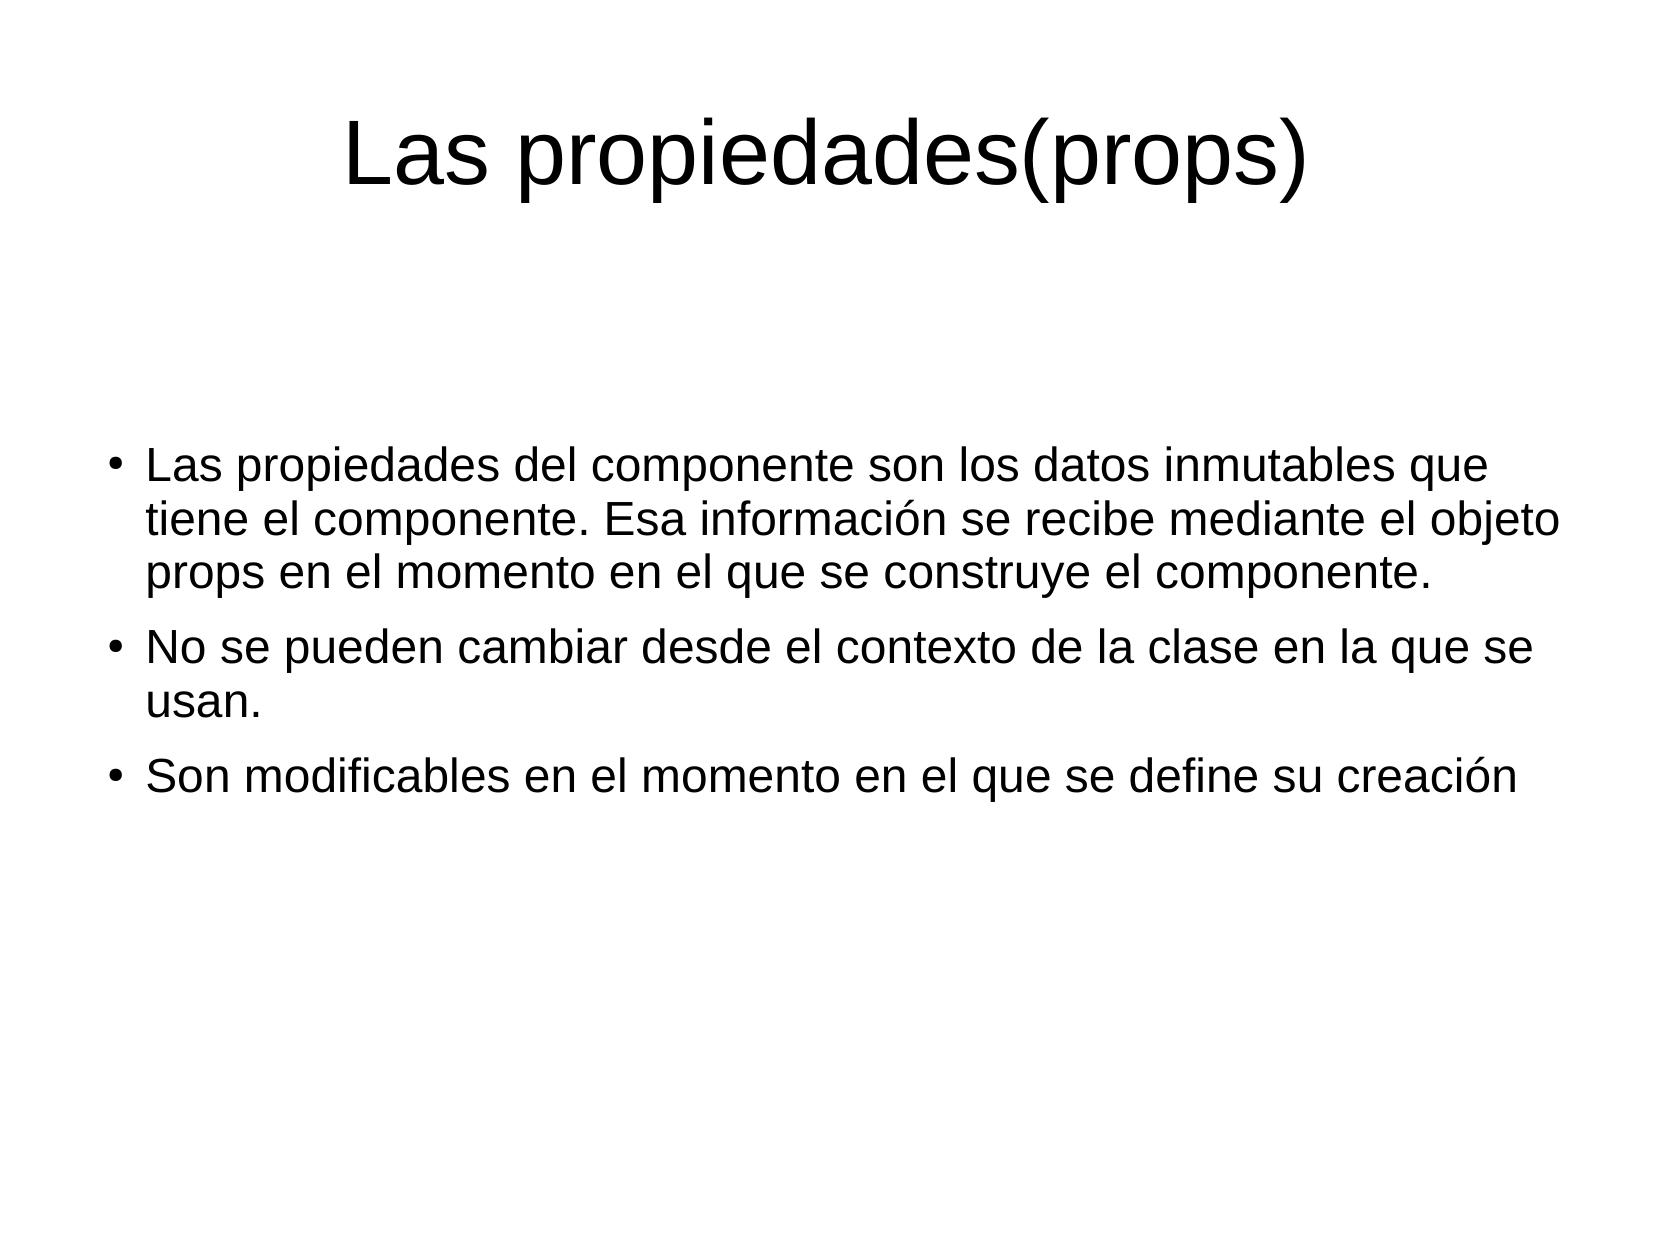

# Las propiedades(props)
Las propiedades del componente son los datos inmutables que tiene el componente. Esa información se recibe mediante el objeto props en el momento en el que se construye el componente.
No se pueden cambiar desde el contexto de la clase en la que se usan.
Son modificables en el momento en el que se define su creación